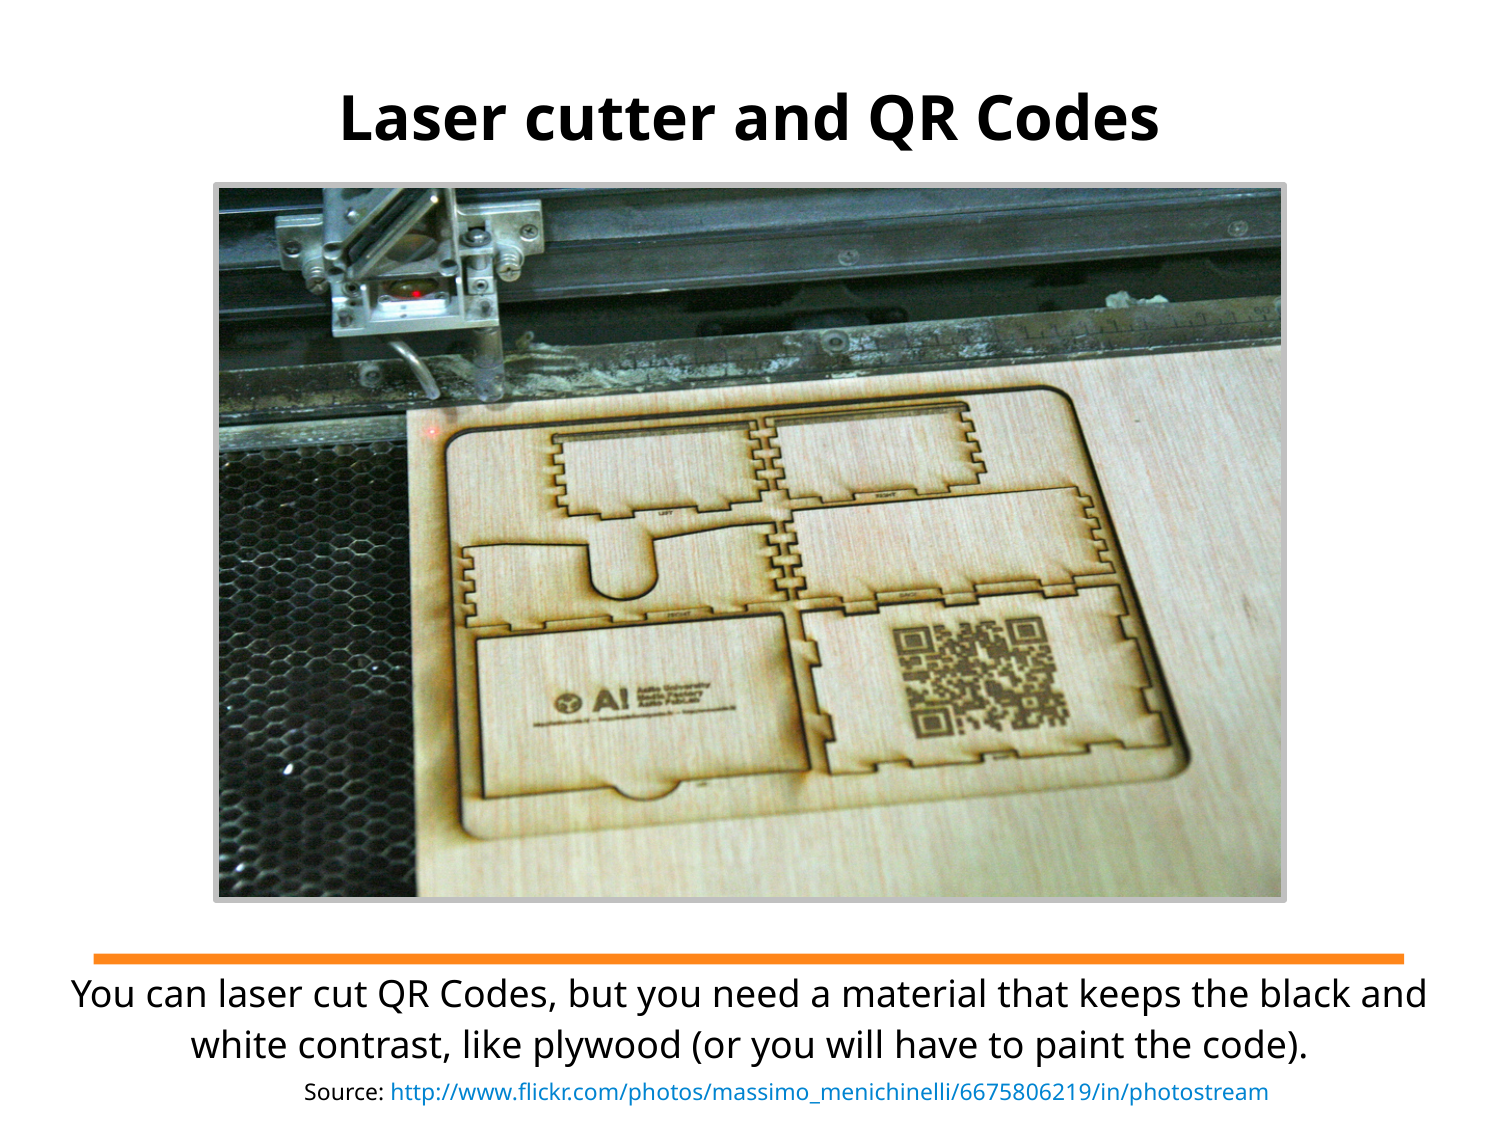

# Laser cutter and QR Codes
You can laser cut QR Codes, but you need a material that keeps the black and white contrast, like plywood (or you will have to paint the code).
Source: http://www.flickr.com/photos/massimo_menichinelli/6675806219/in/photostream